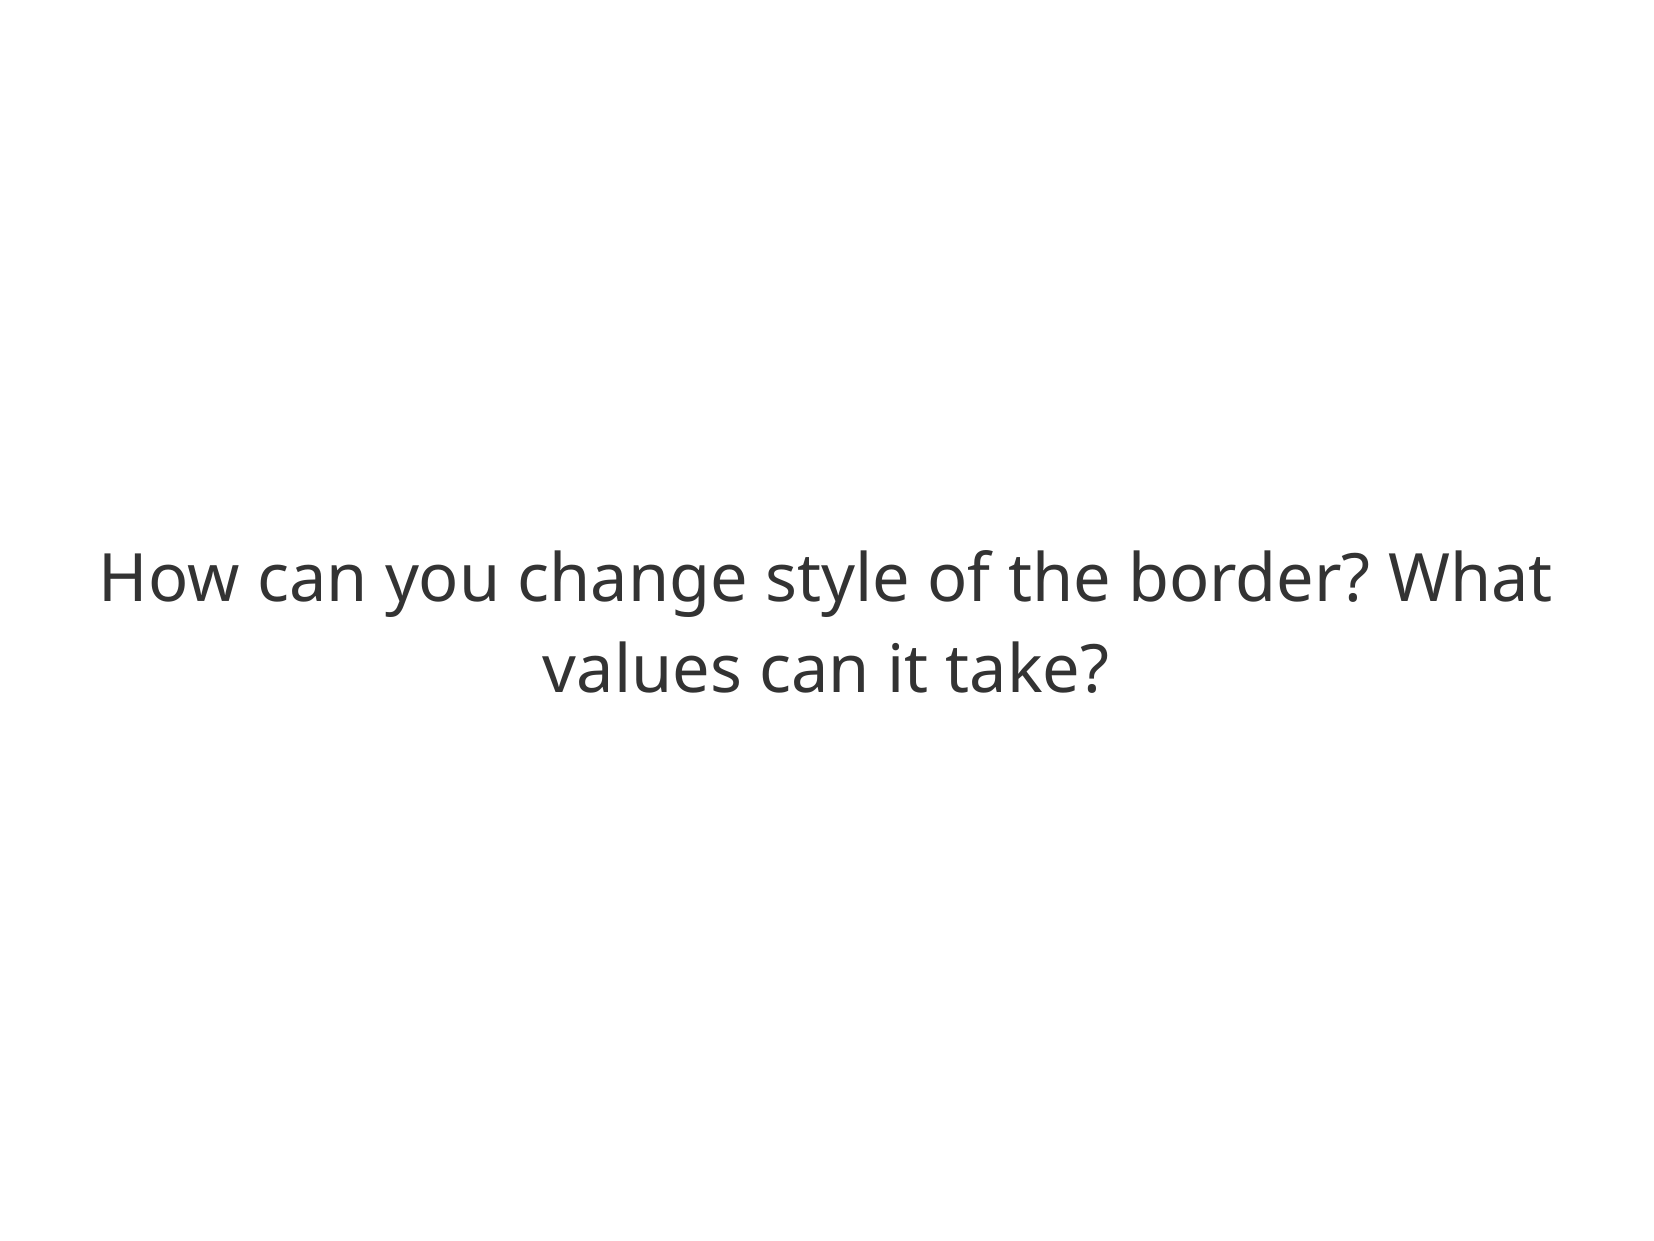

# How can you change style of the border? What values can it take?